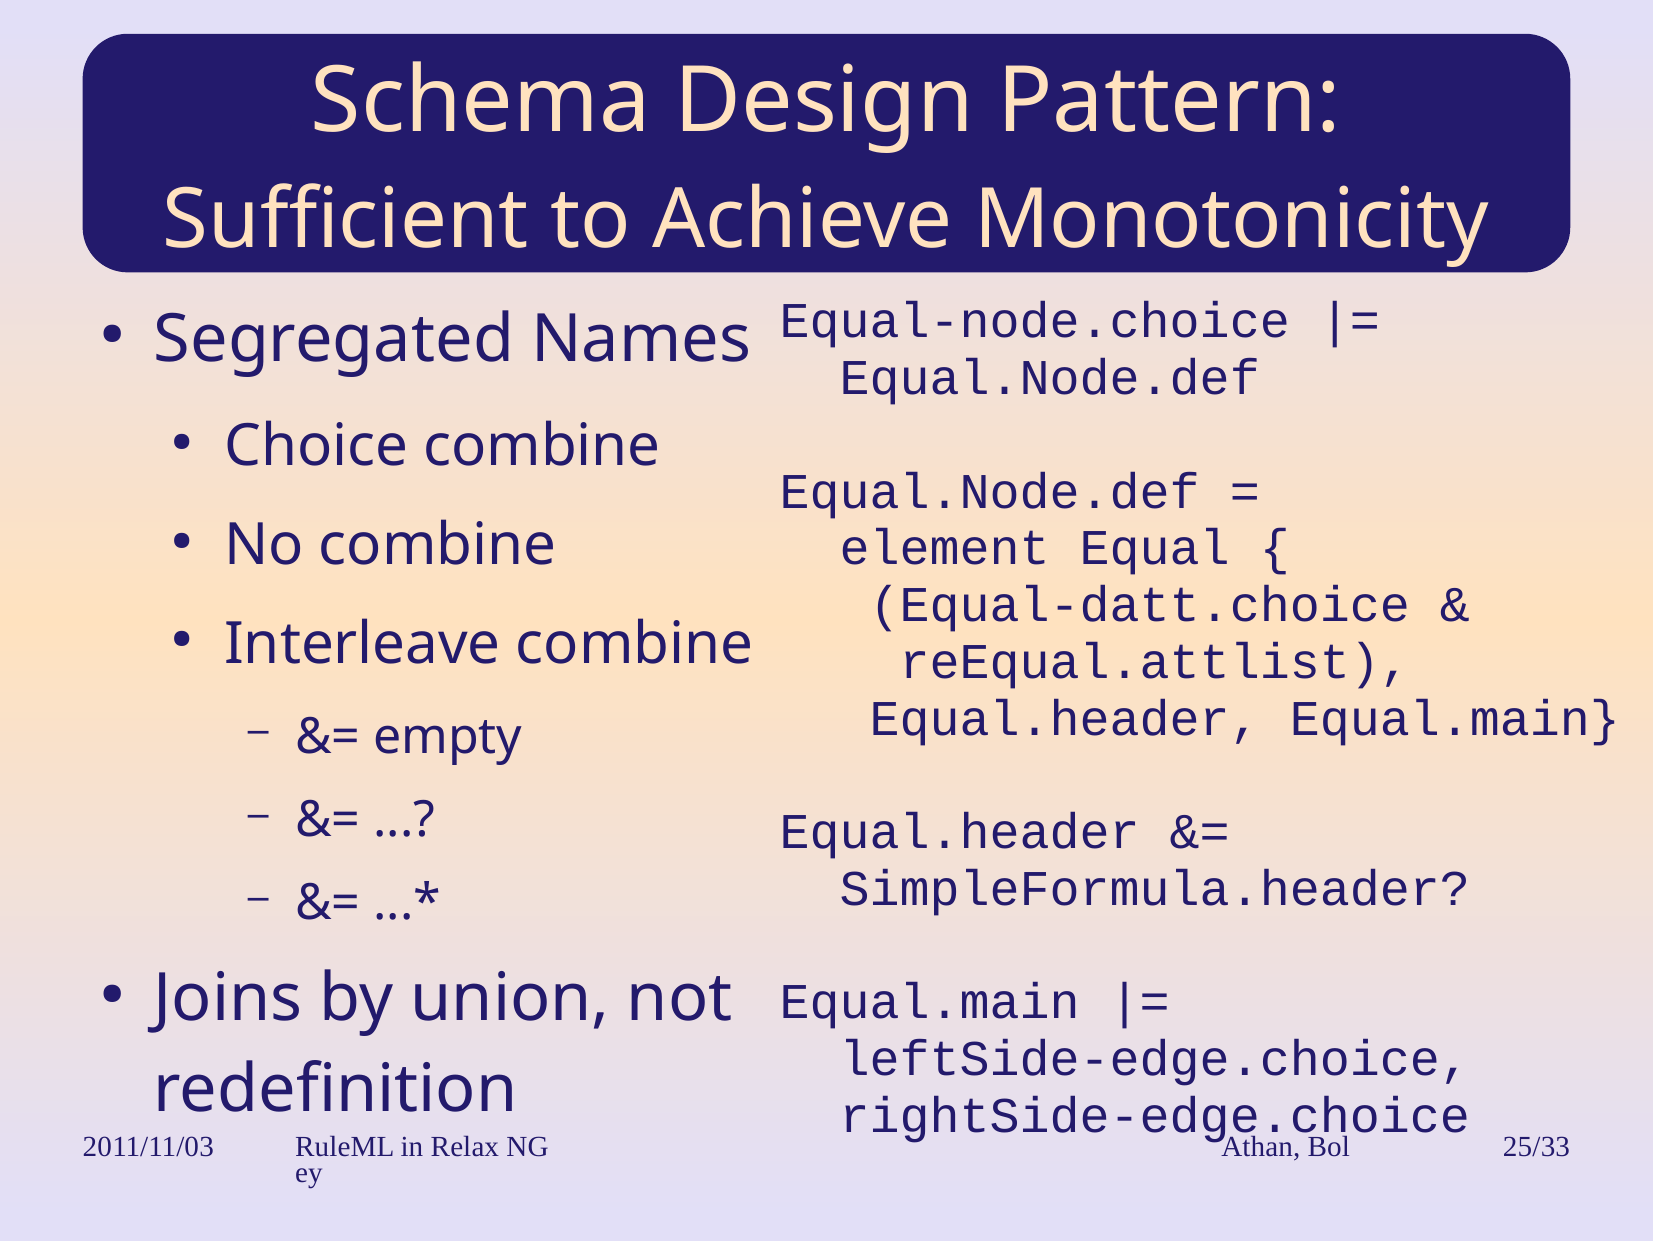

# Schema Design Pattern: Sufficient to Achieve Monotonicity
Segregated Names
Choice combine
No combine
Interleave combine
&= empty
&= ...?
&= ...*
Joins by union, not redefinition
Equal-node.choice |=
 Equal.Node.def
Equal.Node.def =
 element Equal {
 (Equal-datt.choice &
 reEqual.attlist),
 Equal.header, Equal.main}
Equal.header &=
 SimpleFormula.header?
Equal.main |=
 leftSide-edge.choice,
 rightSide-edge.choice
2011/11/03
RuleML in Relax NG Athan, Boley
25